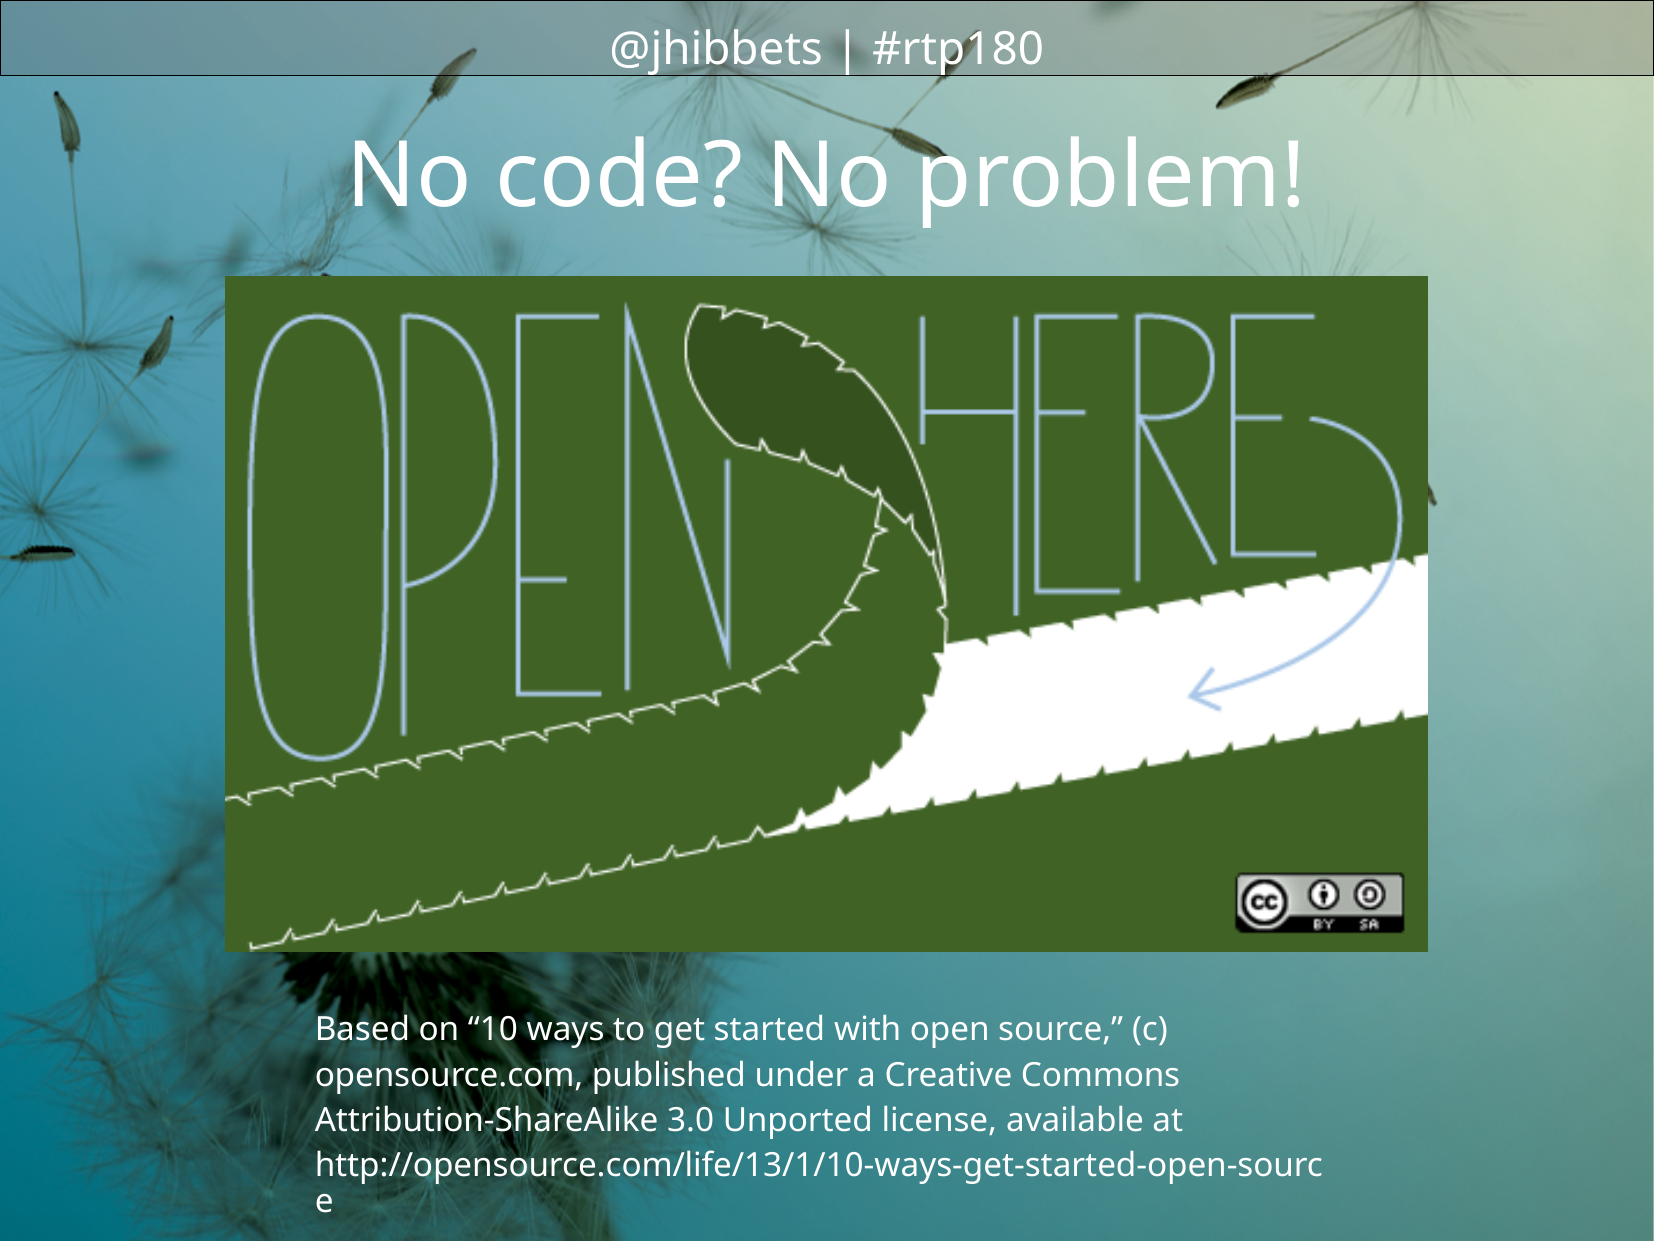

# No code? No problem!
Based on “10 ways to get started with open source,” (c) opensource.com, published under a Creative Commons Attribution-ShareAlike 3.0 Unported license, available at
http://opensource.com/life/13/1/10-ways-get-started-open-source